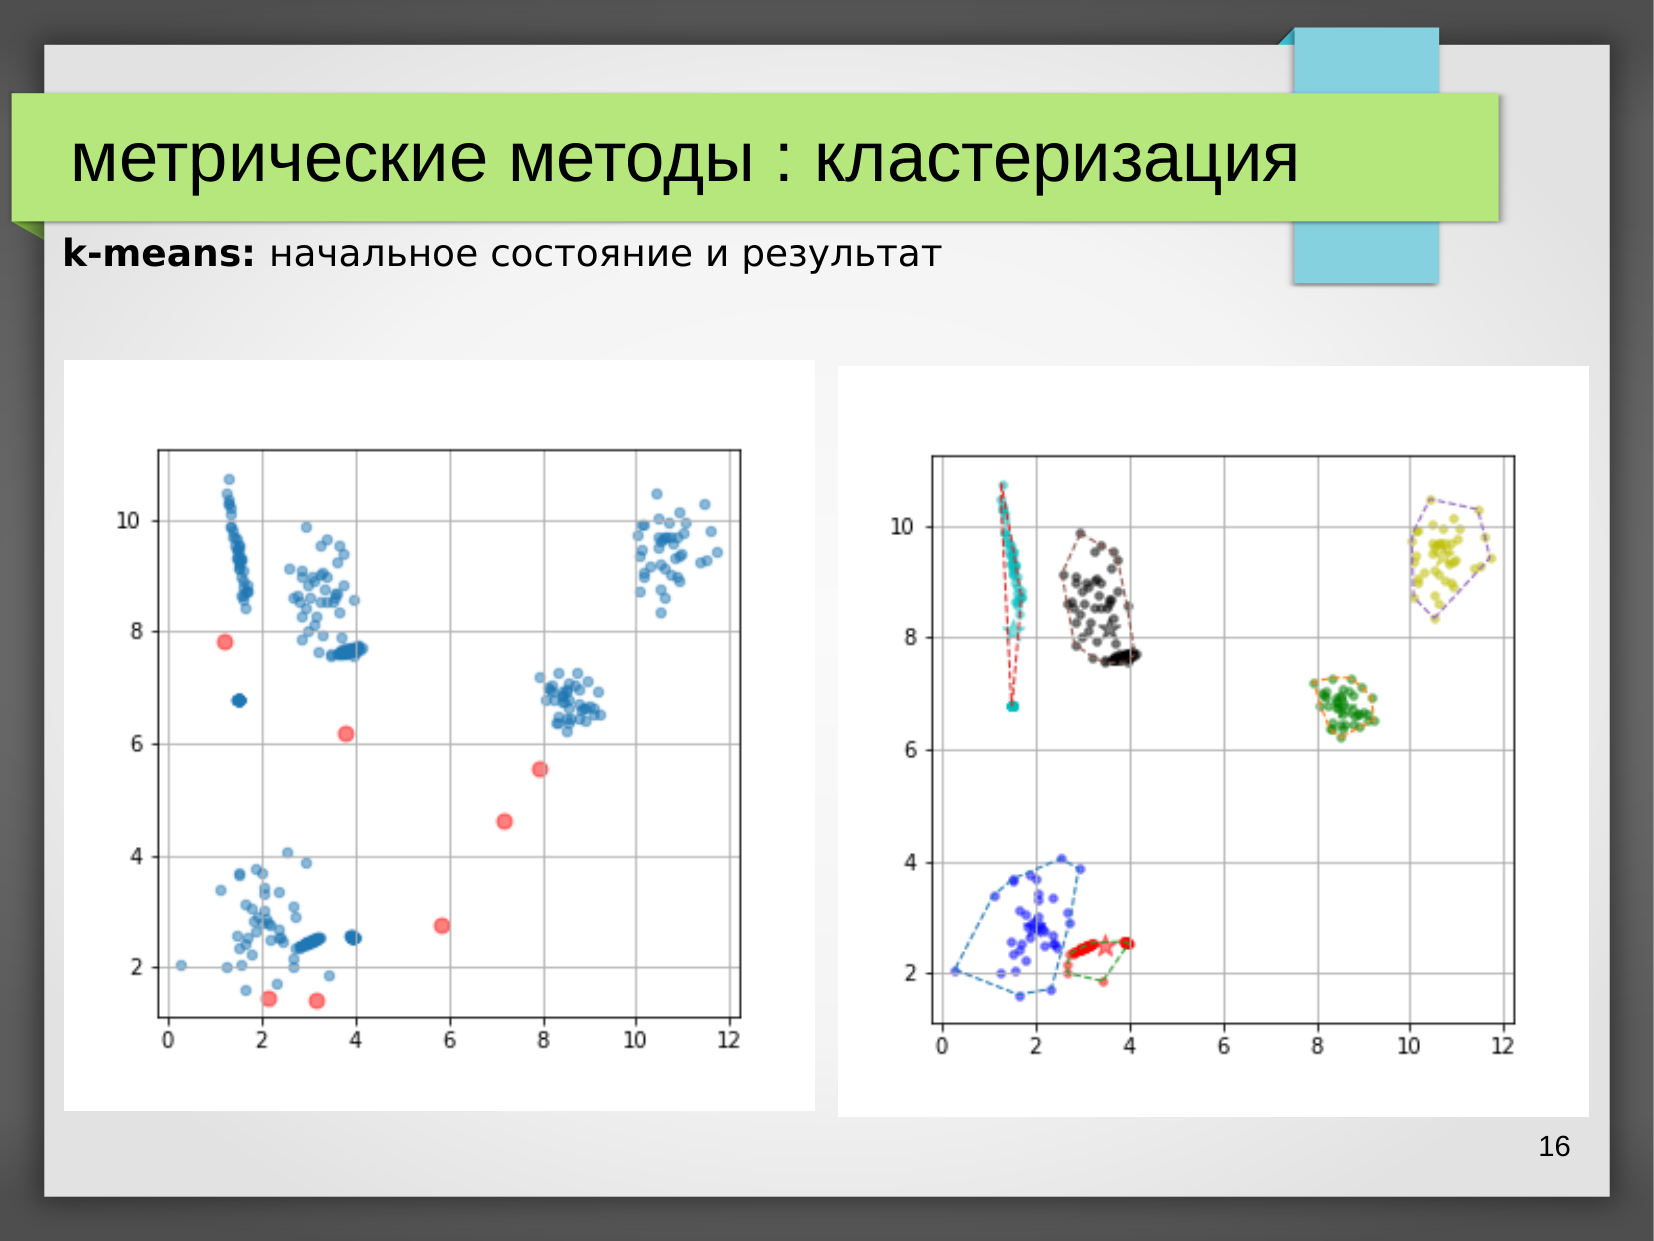

# метрические методы : кластеризация
k-means: начальное состояние и результат
16